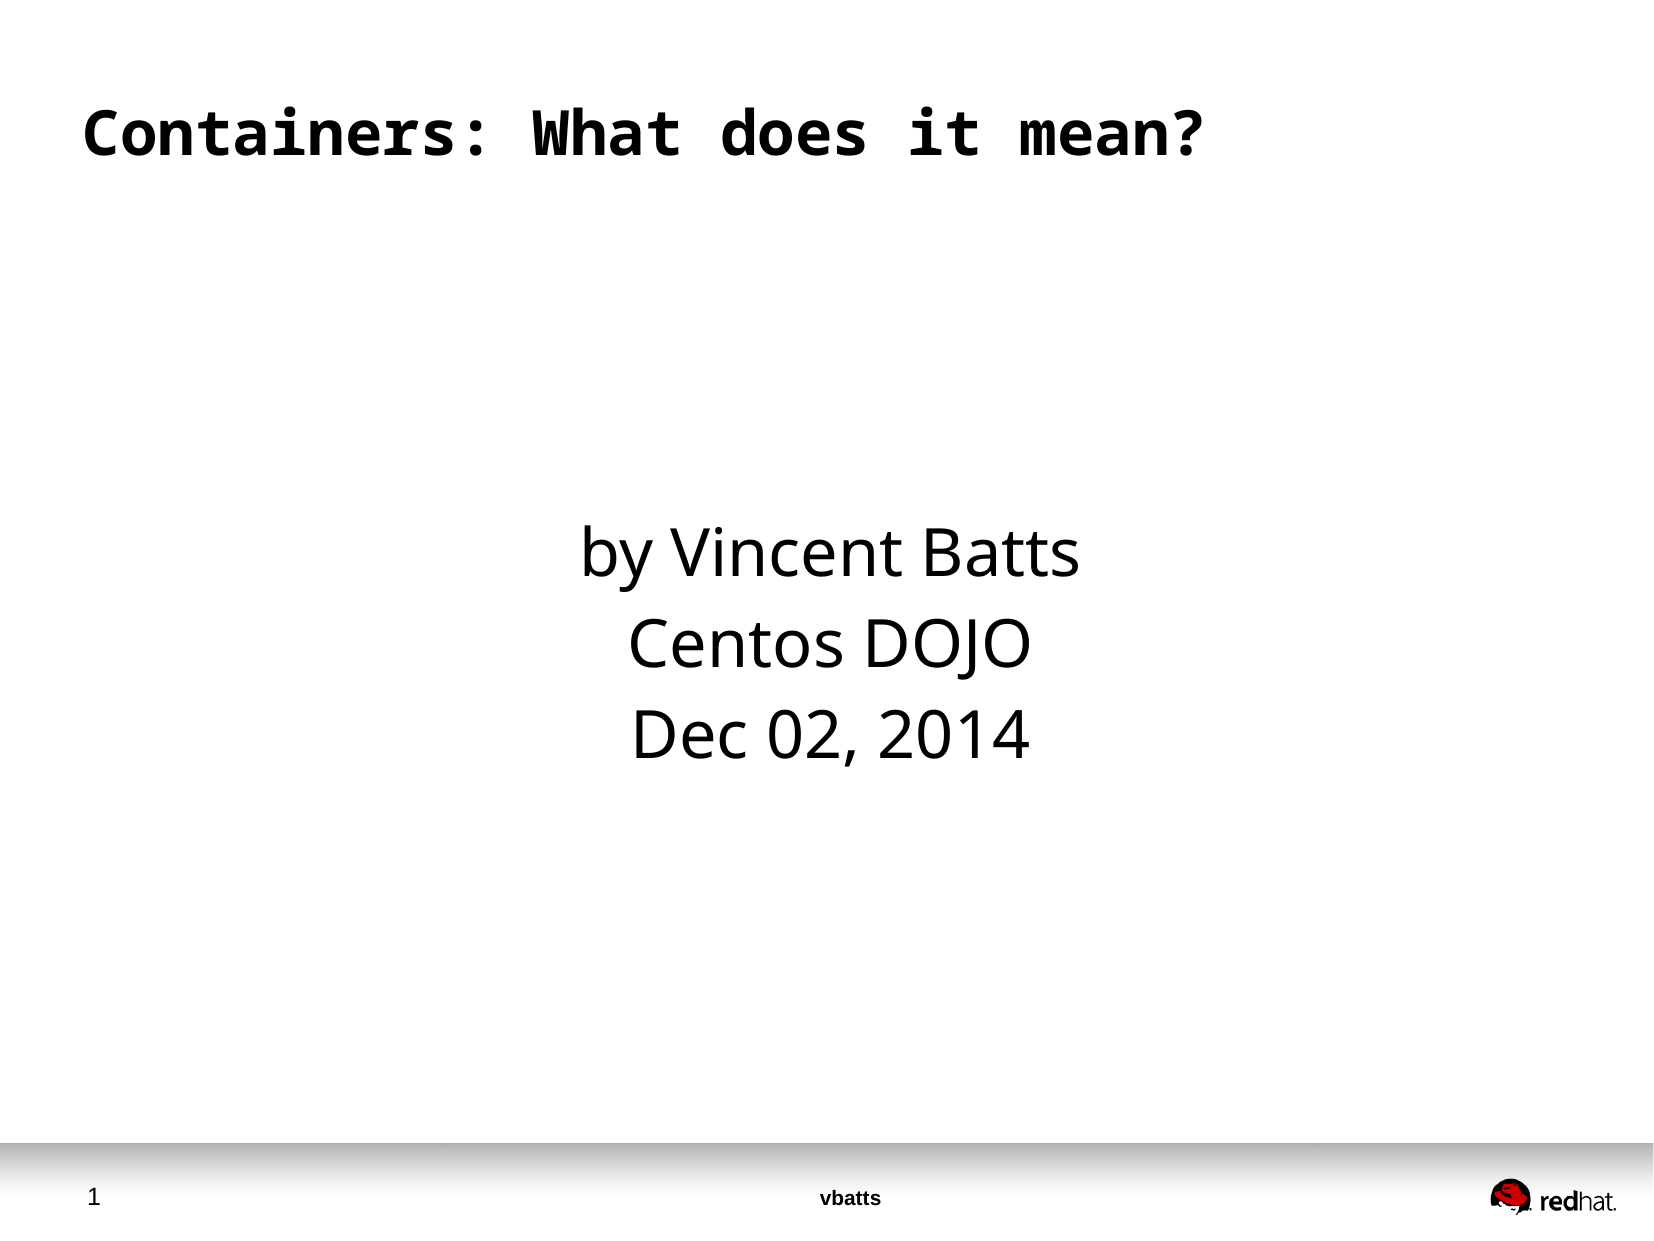

# Containers: What does it mean?
by Vincent Batts
Centos DOJO
Dec 02, 2014